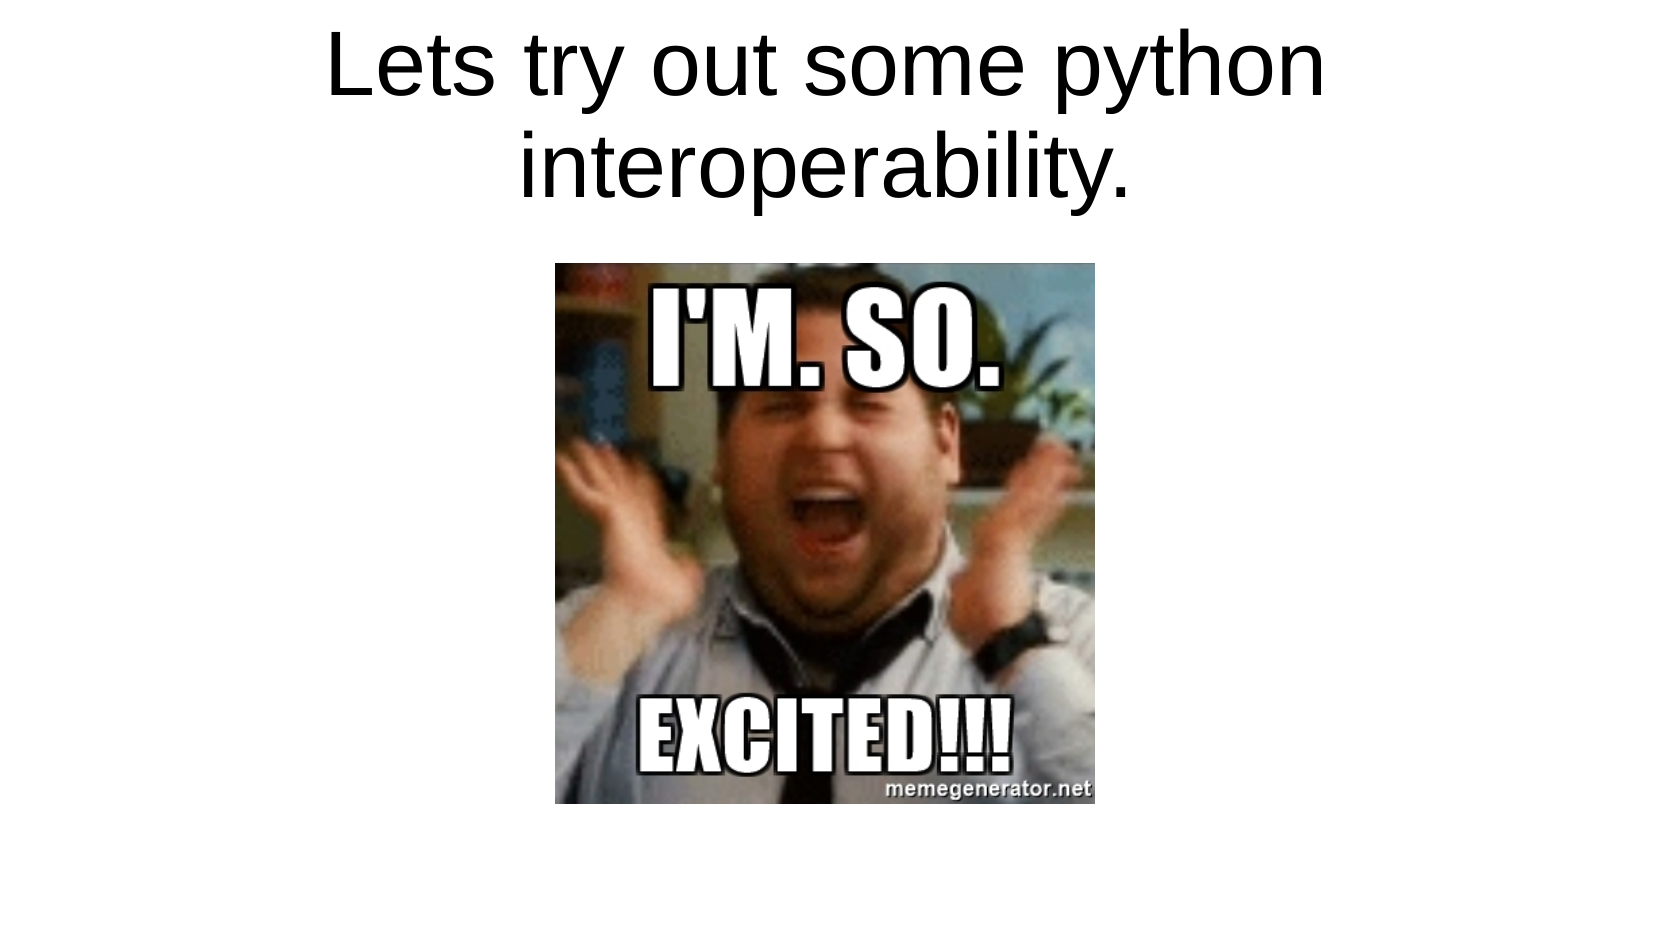

# Lets try out some python interoperability.